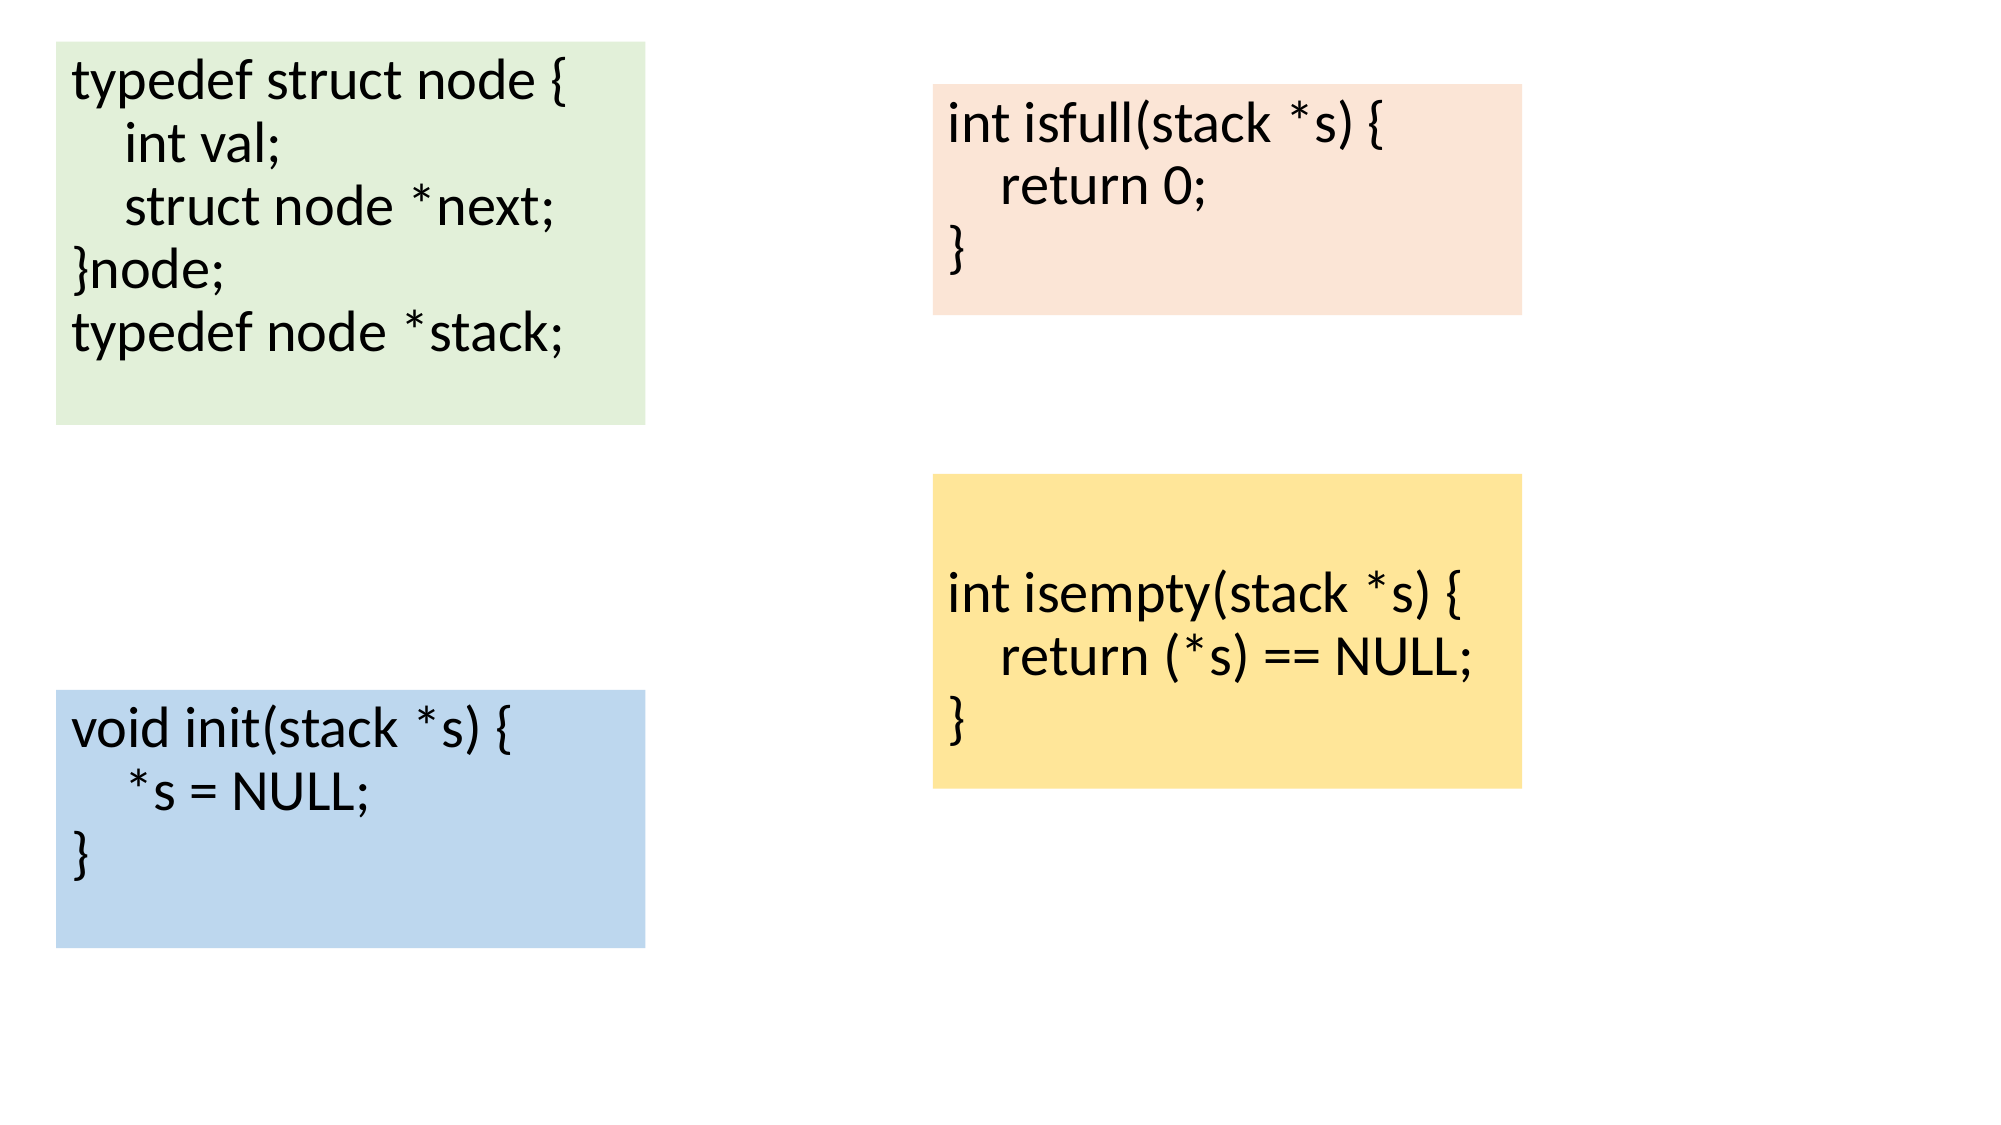

# typedef struct node {     int val;     struct node *next; }node; typedef node *stack;
int isfull(stack *s) {
    return 0;
}
int isempty(stack *s) {
    return (*s) == NULL;
}
void init(stack *s) {
    *s = NULL;
}